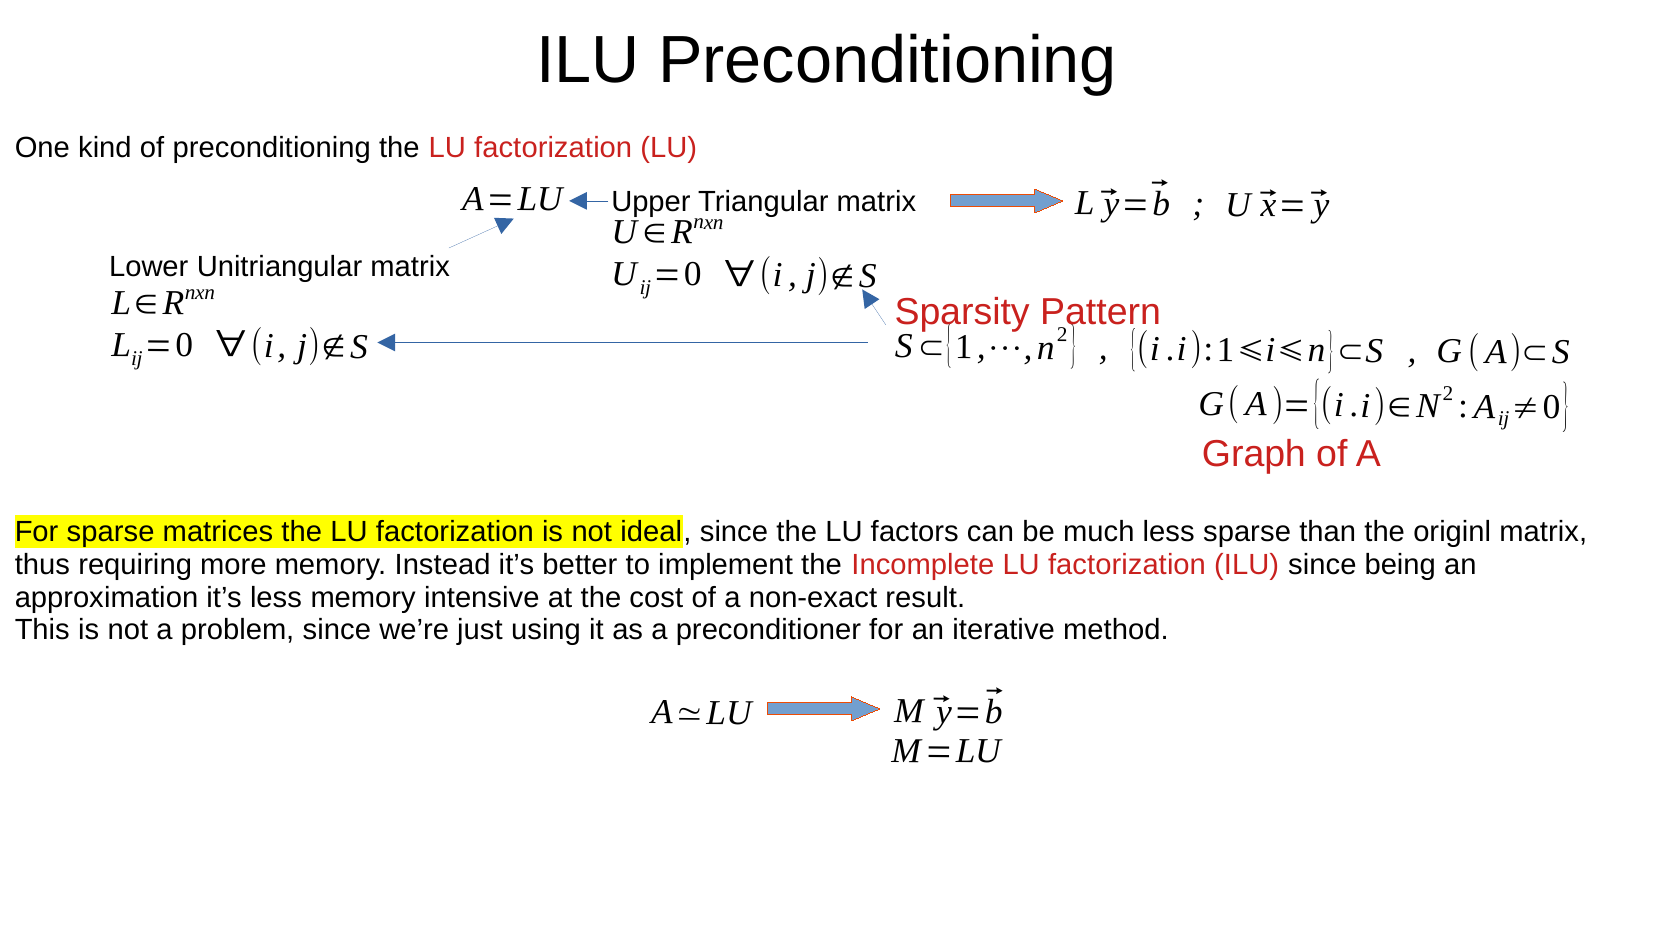

# ILU Preconditioning
One kind of preconditioning the LU factorization (LU)
Upper Triangular matrix
Lower Unitriangular matrix
Sparsity Pattern
Graph of A
For sparse matrices the LU factorization is not ideal, since the LU factors can be much less sparse than the originl matrix, thus requiring more memory. Instead it’s better to implement the Incomplete LU factorization (ILU) since being an approximation it’s less memory intensive at the cost of a non-exact result.
This is not a problem, since we’re just using it as a preconditioner for an iterative method.